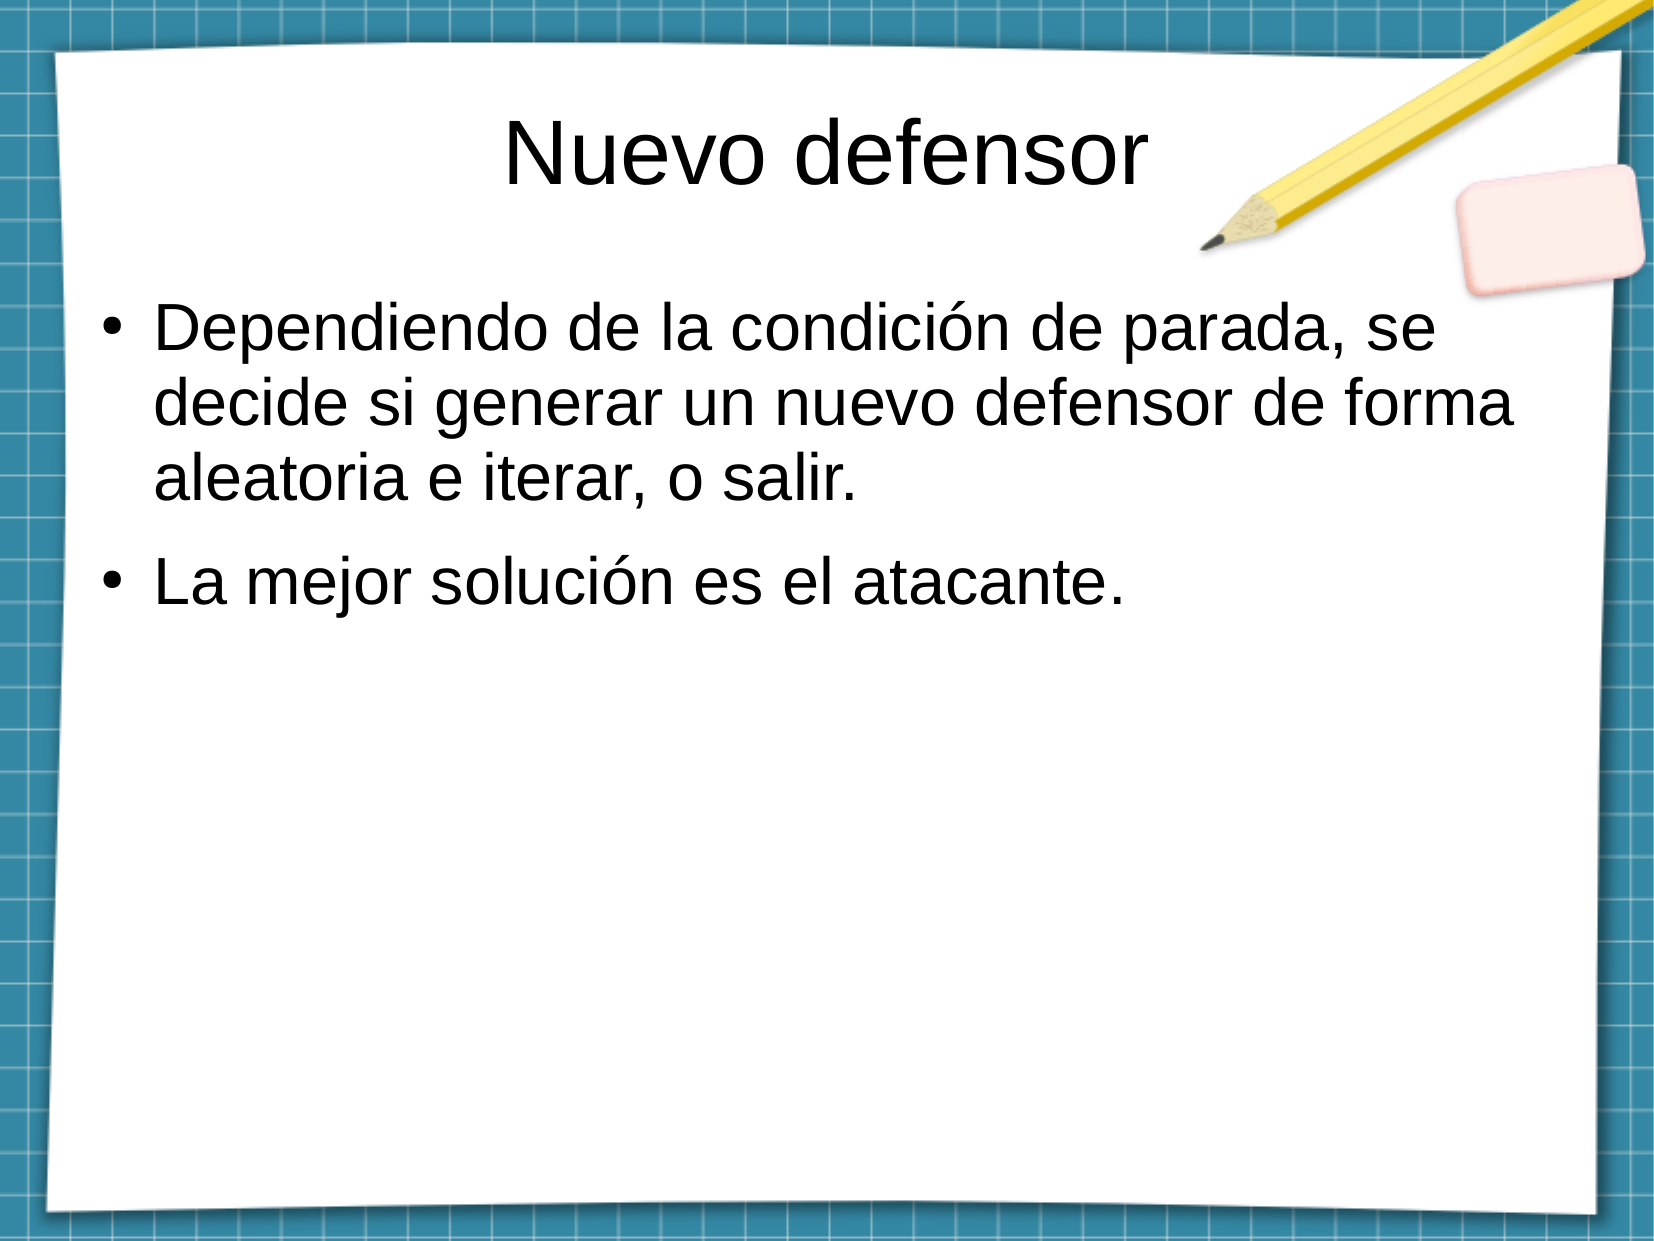

# Nuevo defensor
Dependiendo de la condición de parada, se decide si generar un nuevo defensor de forma aleatoria e iterar, o salir.
La mejor solución es el atacante.